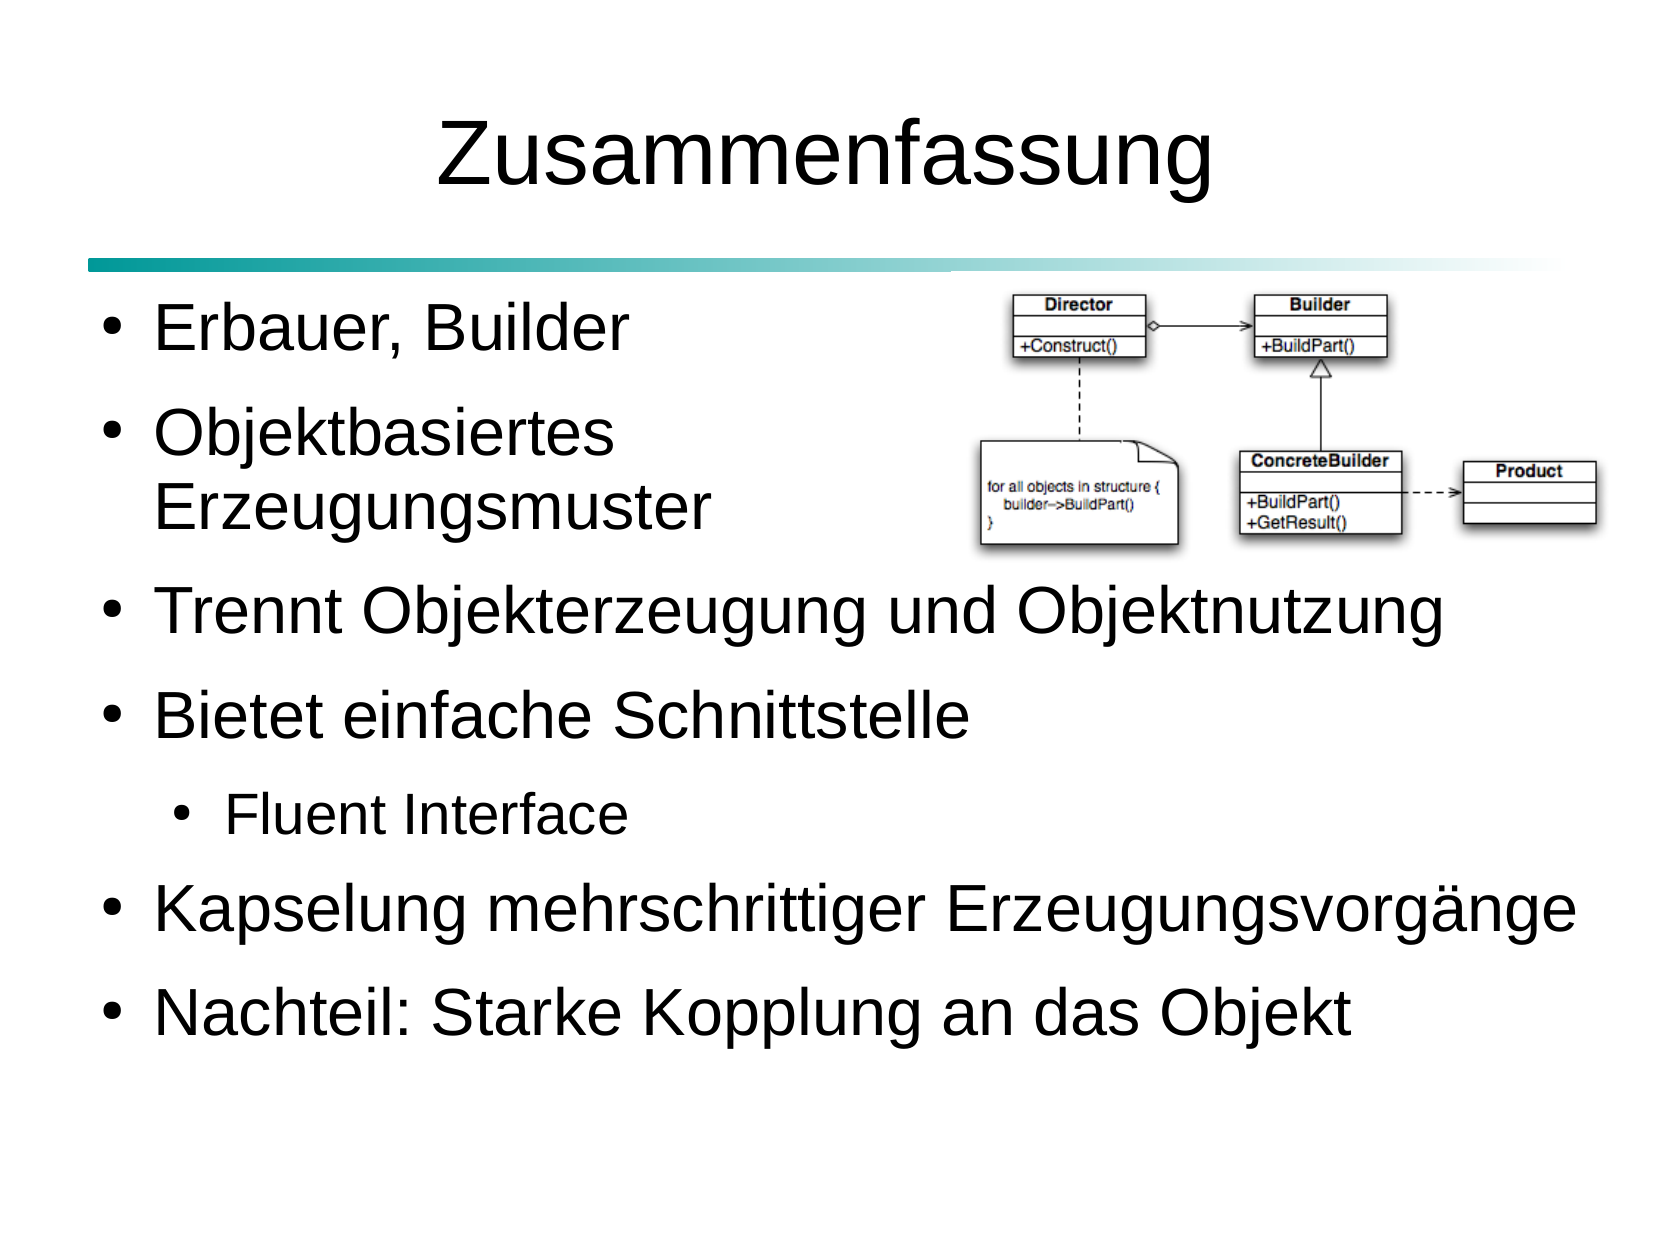

# Zusammenfassung
Erbauer, Builder
Objektbasiertes
Erzeugungsmuster
Trennt Objekterzeugung und Objektnutzung
Bietet einfache Schnittstelle
Fluent Interface
Kapselung mehrschrittiger Erzeugungsvorgänge
Nachteil: Starke Kopplung an das Objekt